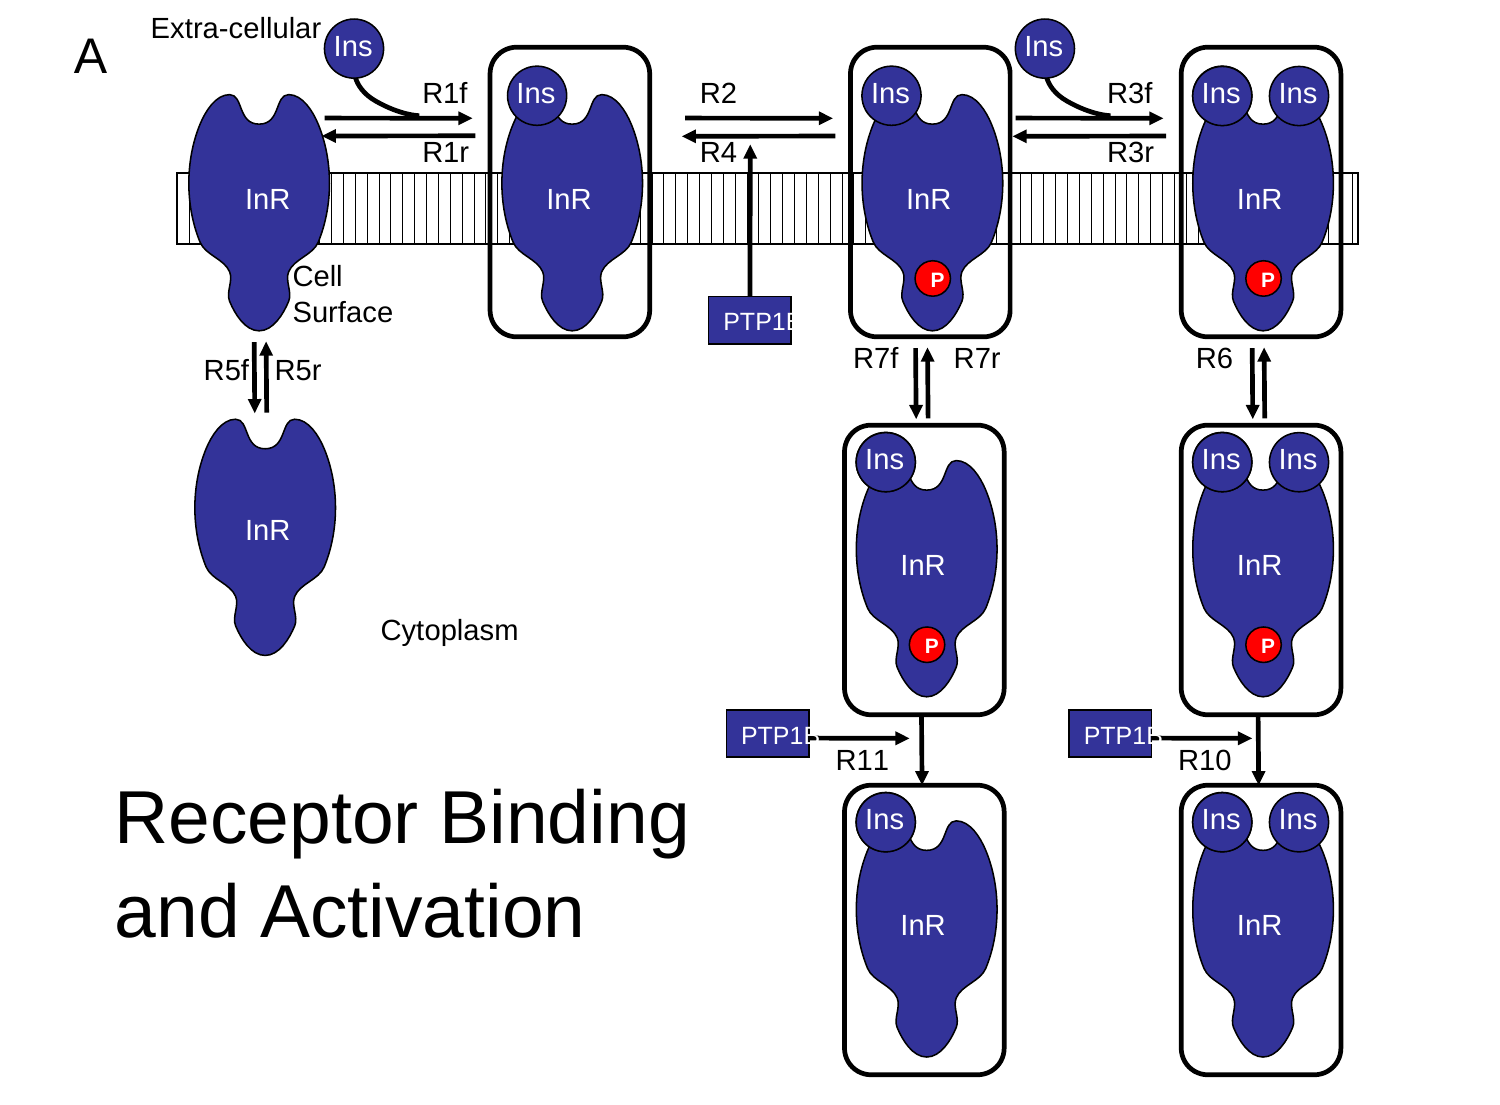

Extra-cellular
A
Ins
Ins
R1f
R2
R3f
Ins
Ins
Ins
Ins
Ins
R1r
R4
R3r
InR
InR
InR
InR
Cell Surface
P
P
PTP1B
R7f
R7r
R6
R5f
R5r
Ins
Ins
Ins
Ins
Ins
InR
InR
InR
Cytoplasm
P
P
PTP1B
PTP1B
R11
R10
Receptor Binding and Activation
Ins
Ins
Ins
Ins
Ins
InR
InR